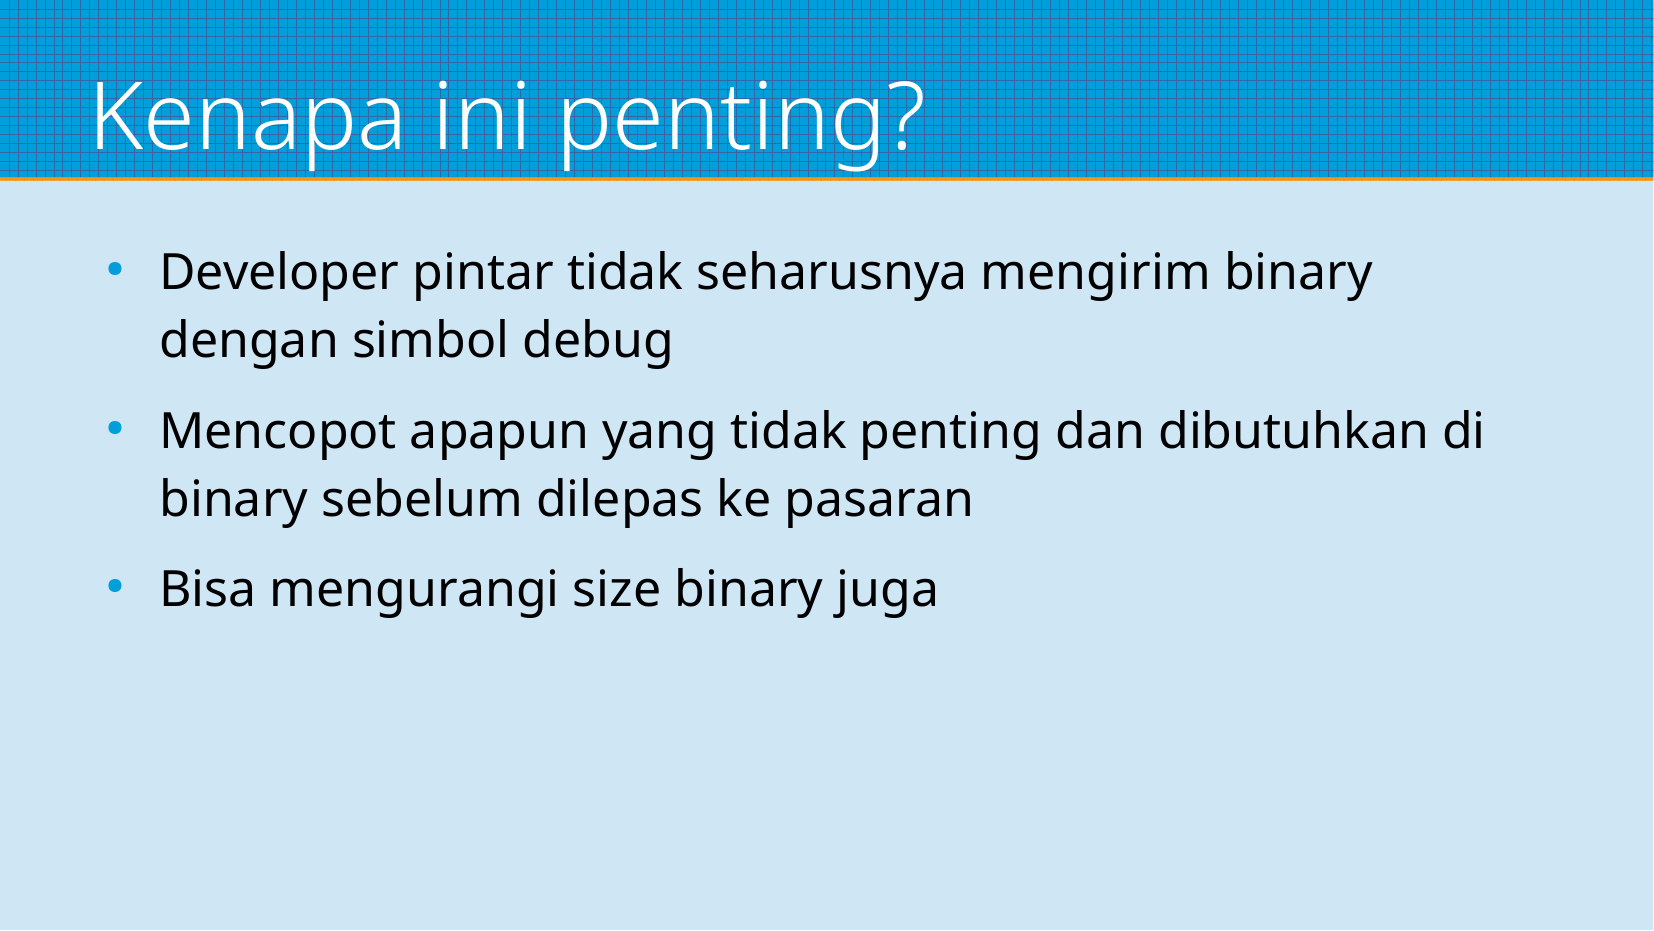

# Kenapa ini penting?
Developer pintar tidak seharusnya mengirim binary dengan simbol debug
Mencopot apapun yang tidak penting dan dibutuhkan di binary sebelum dilepas ke pasaran
Bisa mengurangi size binary juga